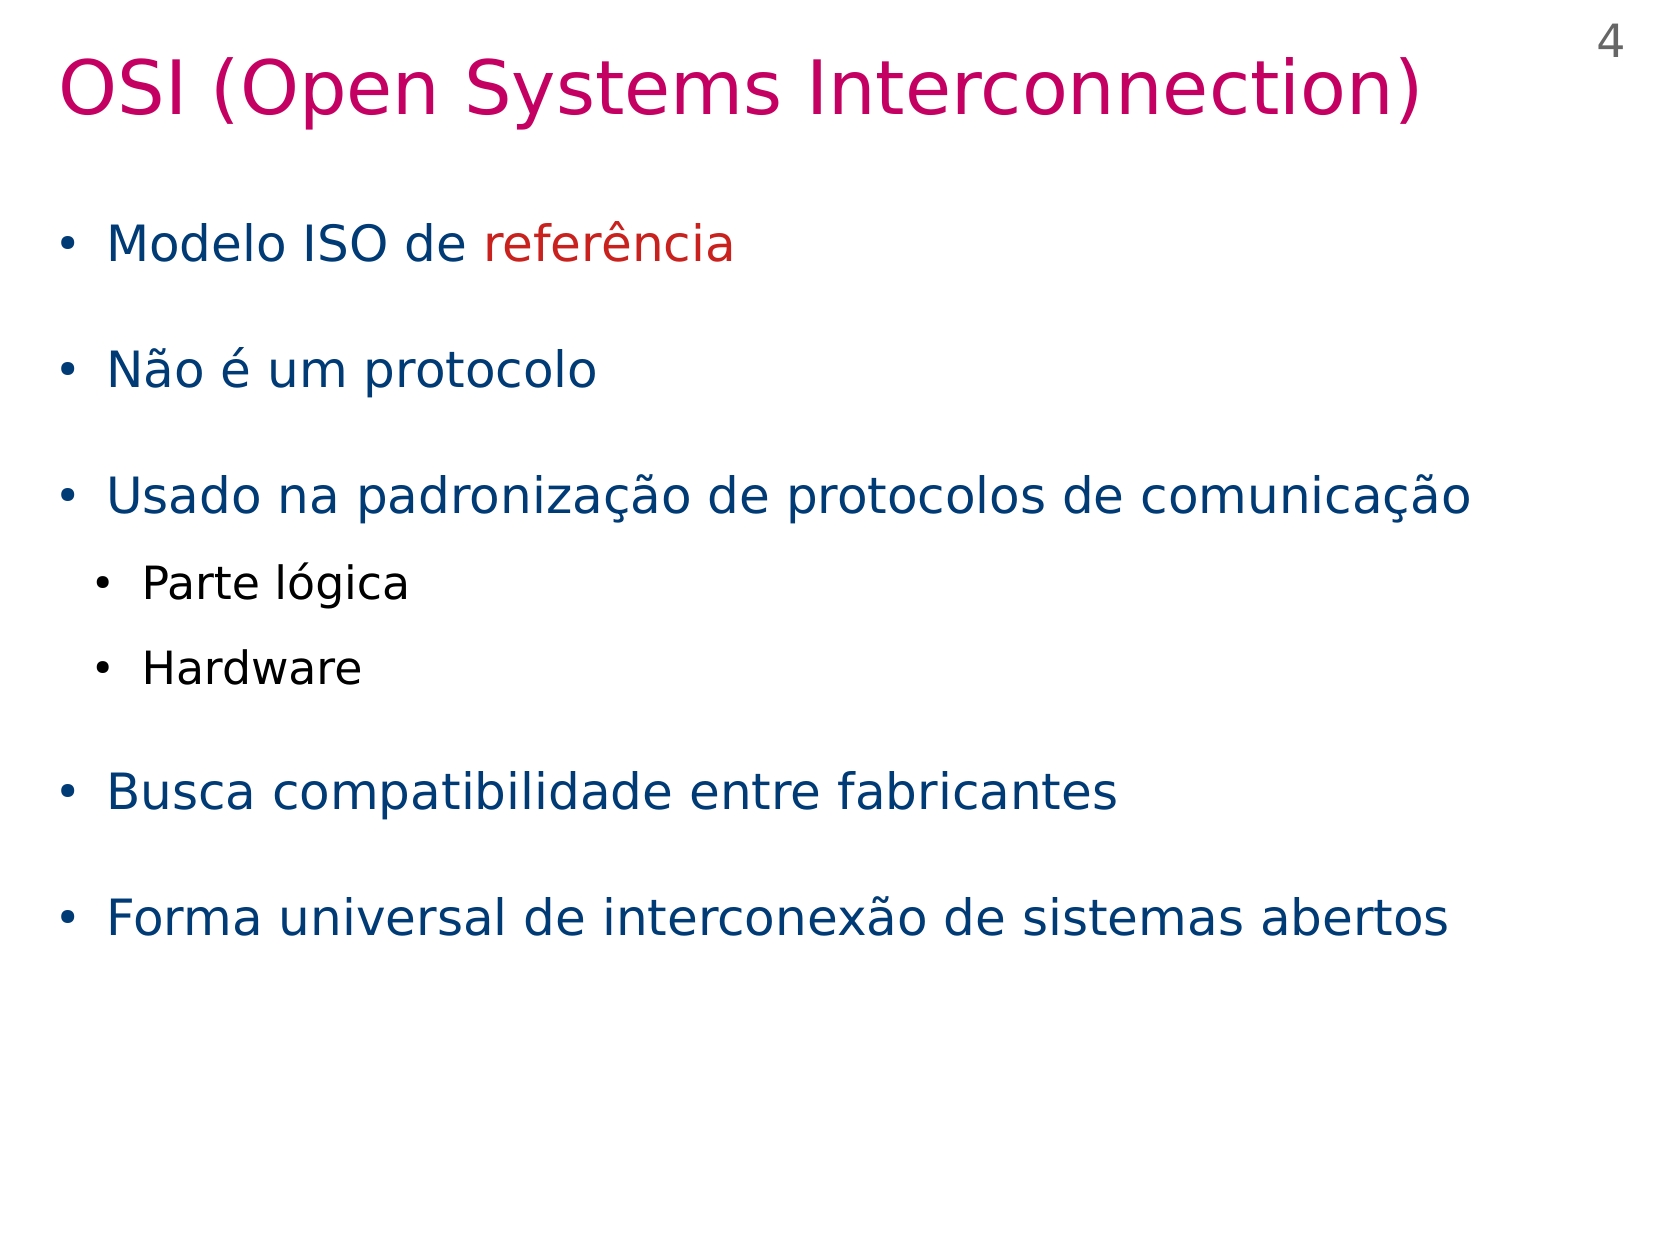

4
# OSI (Open Systems Interconnection)
Modelo ISO de referência
Não é um protocolo
Usado na padronização de protocolos de comunicação
Parte lógica
Hardware
Busca compatibilidade entre fabricantes
Forma universal de interconexão de sistemas abertos